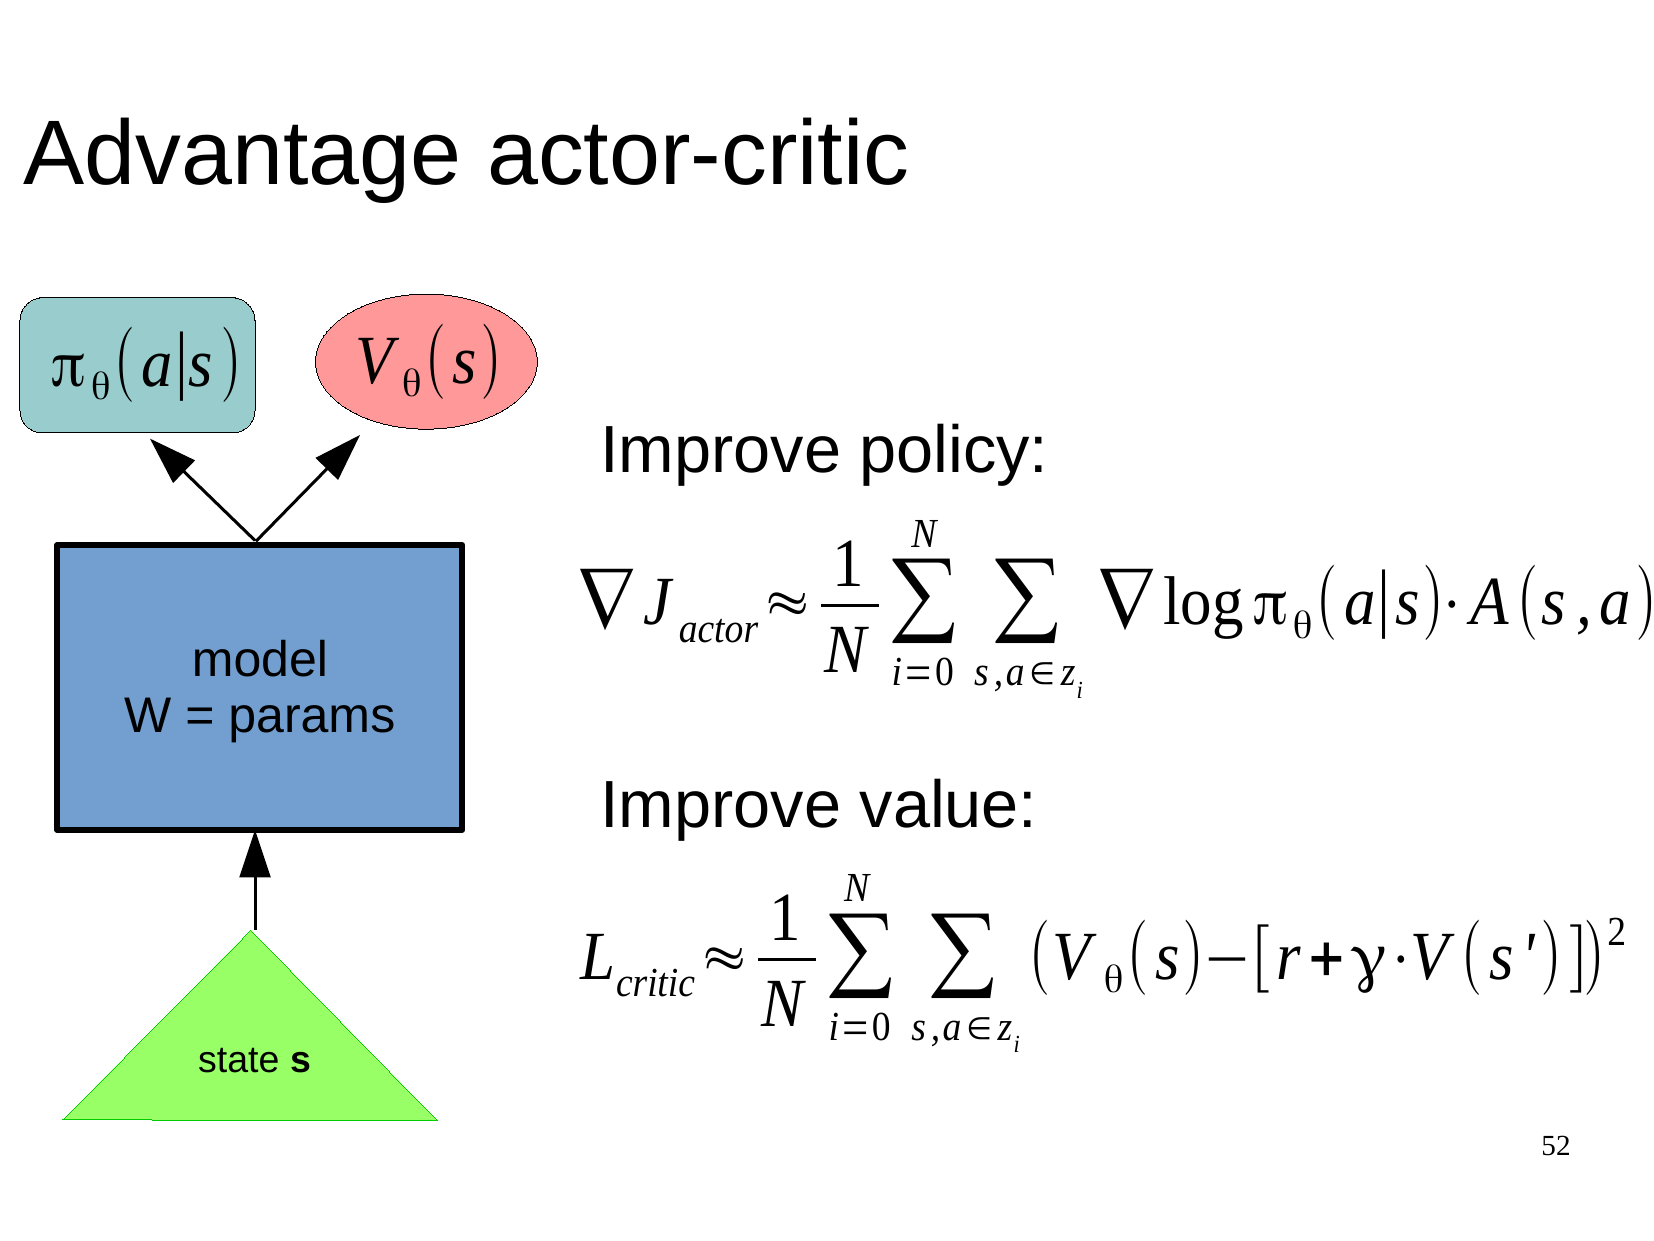

# Advantage actor-critic
Improve policy:
model
W = params
Improve value:
state s
52